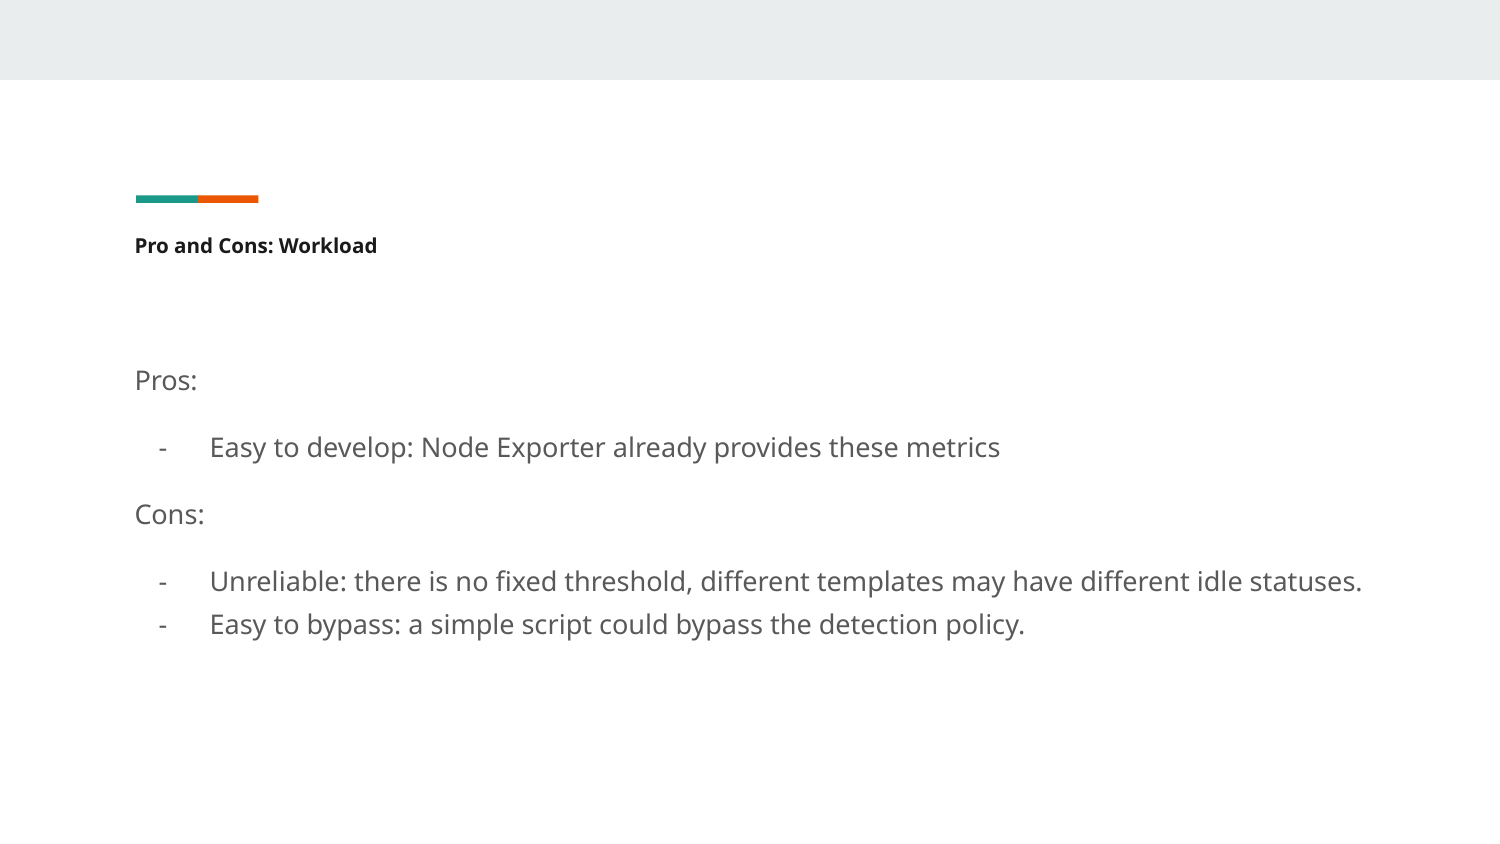

# Pro and Cons: Workload
Pros:
Easy to develop: Node Exporter already provides these metrics
Cons:
Unreliable: there is no fixed threshold, different templates may have different idle statuses.
Easy to bypass: a simple script could bypass the detection policy.